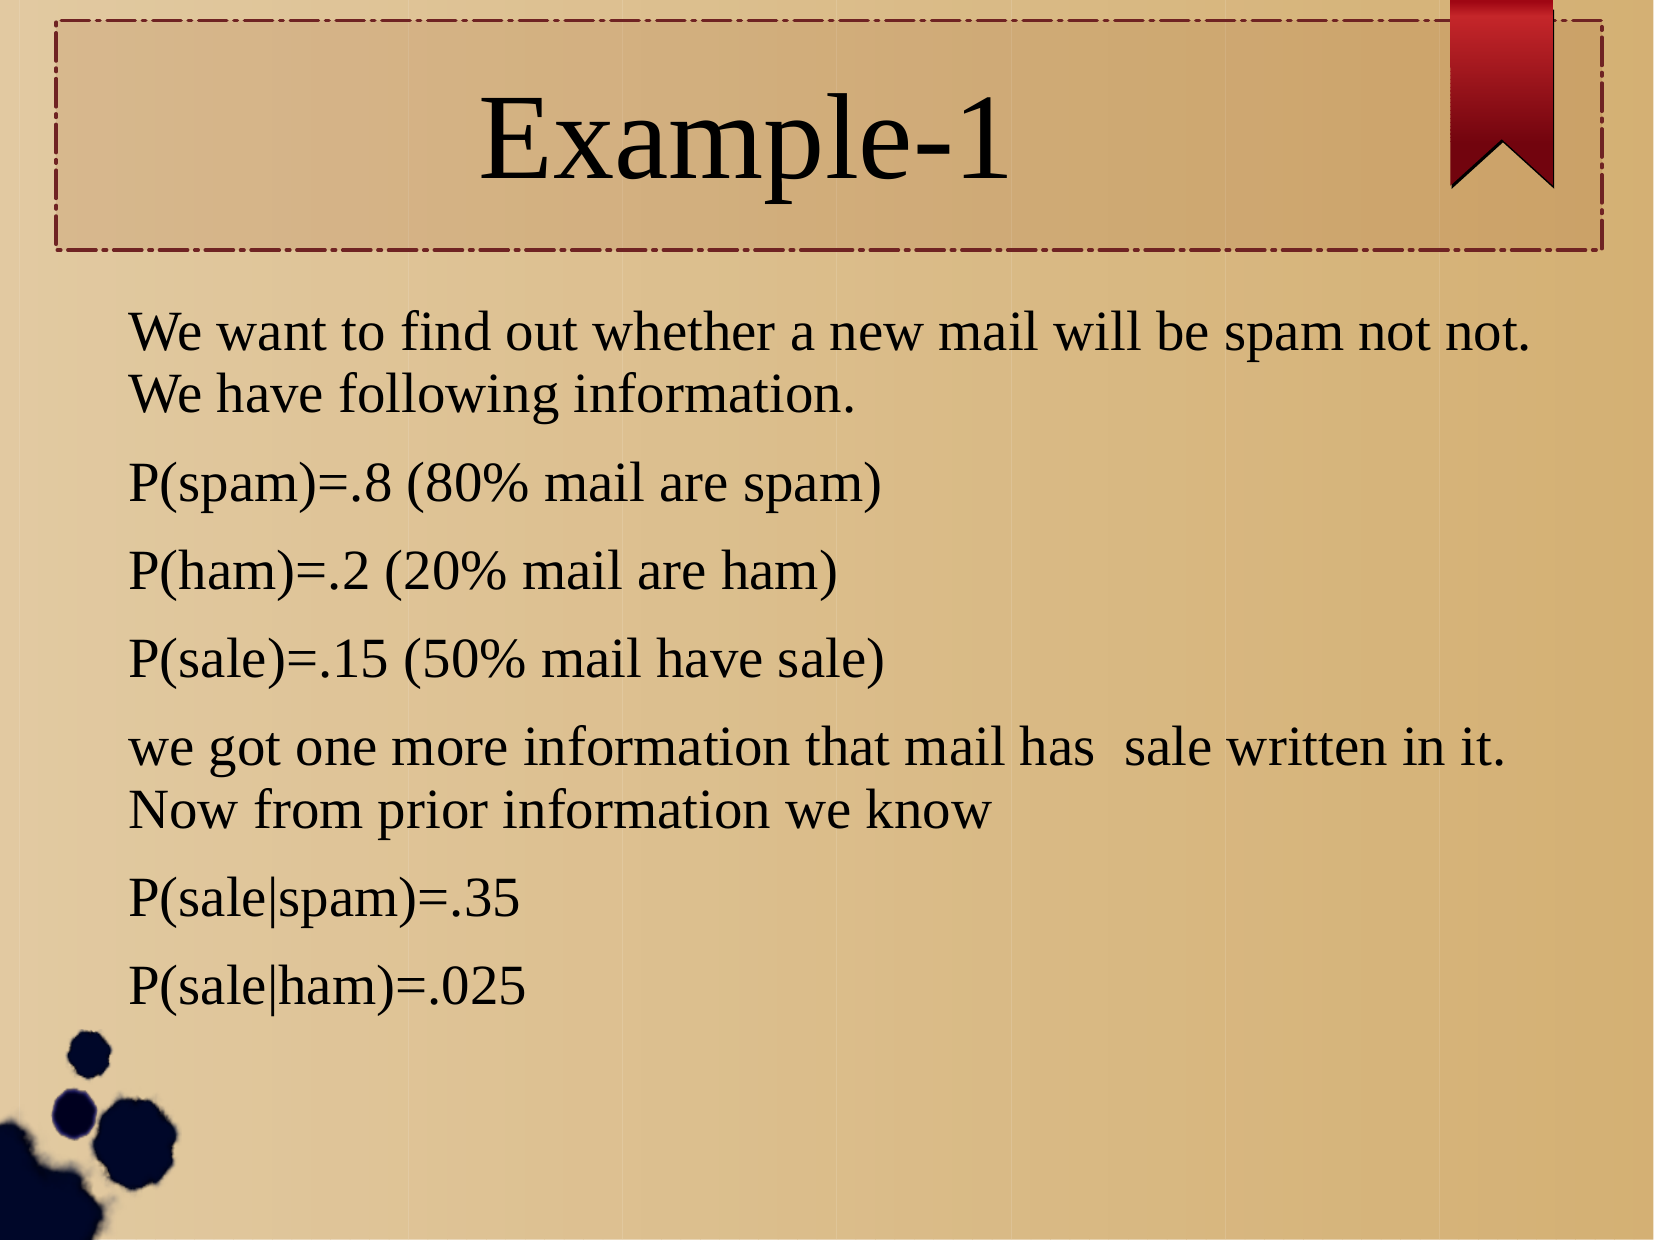

# Example-1
We want to find out whether a new mail will be spam not not. We have following information.
P(spam)=.8 (80% mail are spam)
P(ham)=.2 (20% mail are ham)
P(sale)=.15 (50% mail have sale)
we got one more information that mail has sale written in it. Now from prior information we know
P(sale|spam)=.35
P(sale|ham)=.025